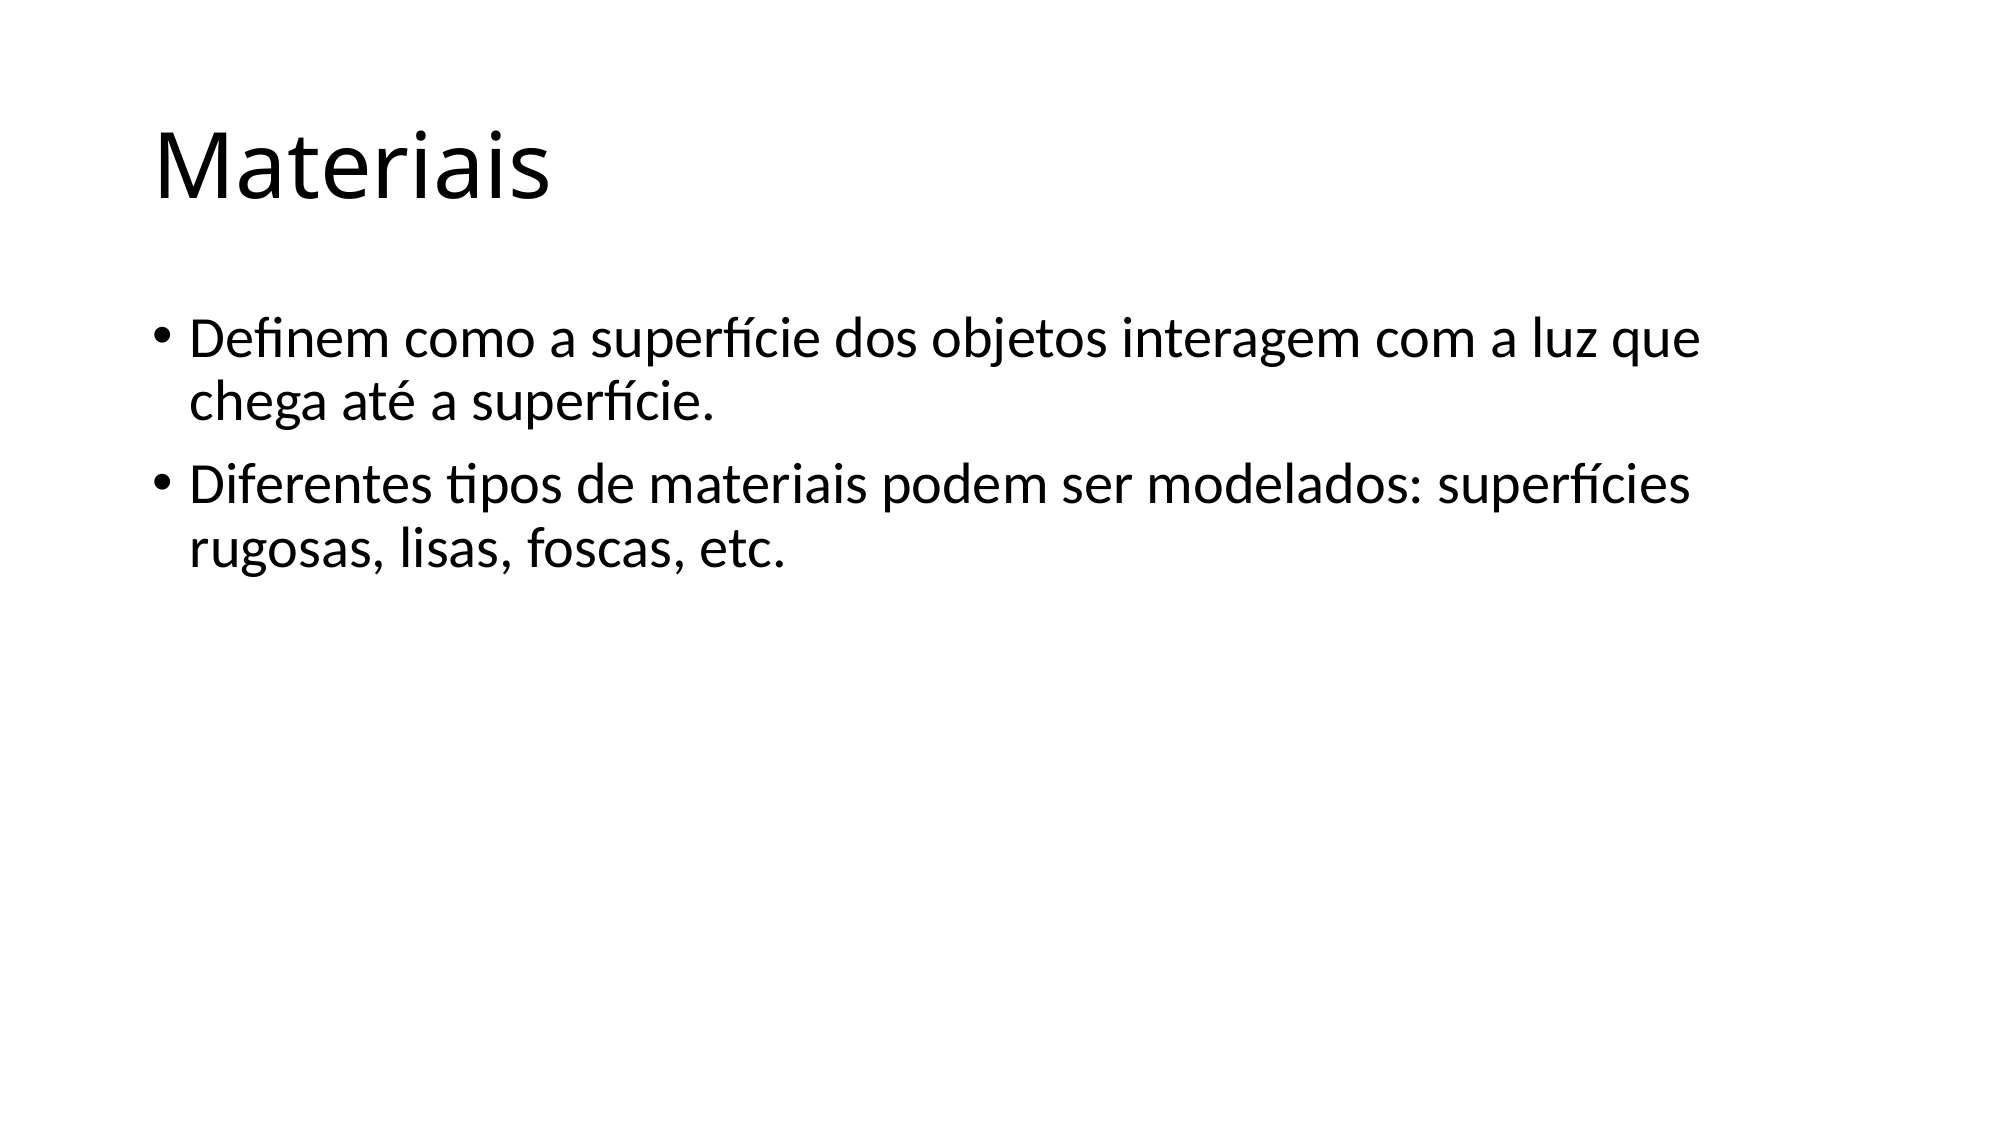

# Materiais
Definem como a superfície dos objetos interagem com a luz que chega até a superfície.
Diferentes tipos de materiais podem ser modelados: superfícies rugosas, lisas, foscas, etc.